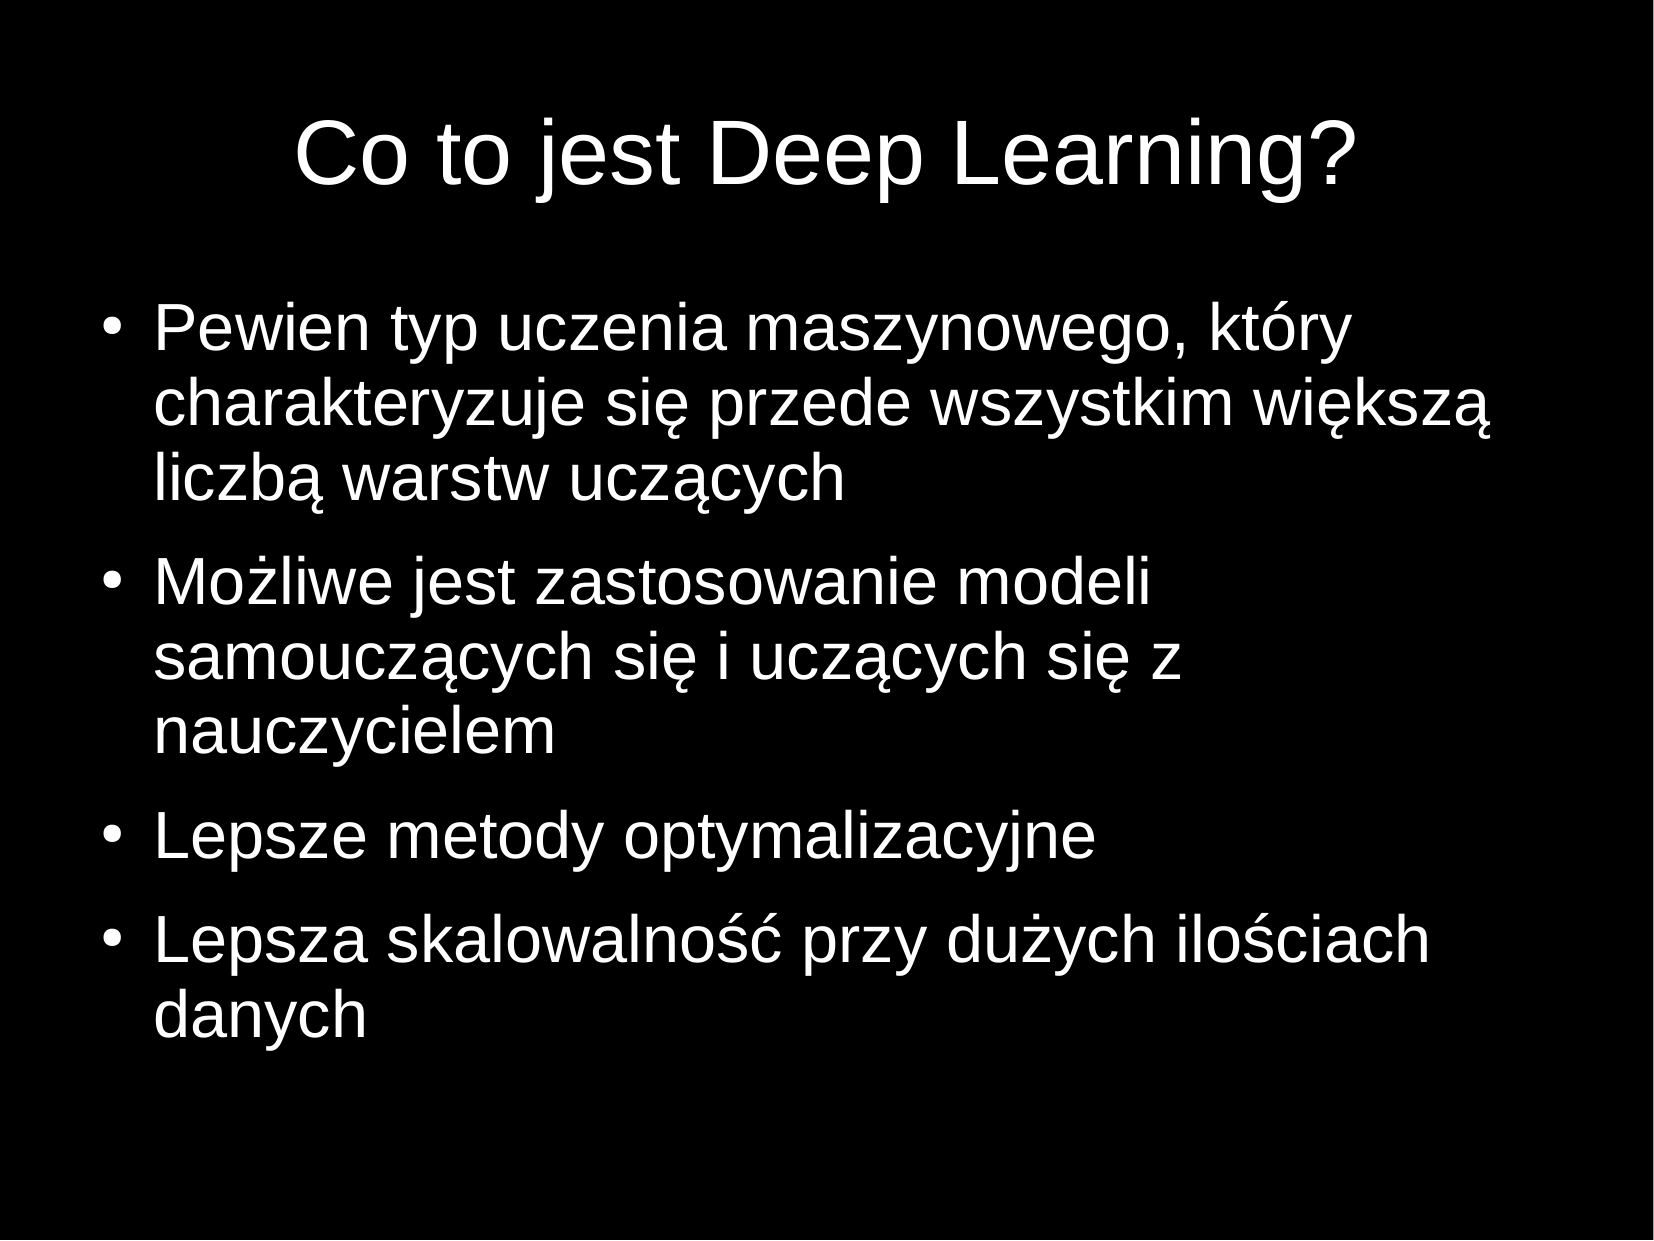

# Co to jest Deep Learning?
Pewien typ uczenia maszynowego, który charakteryzuje się przede wszystkim większą liczbą warstw uczących
Możliwe jest zastosowanie modeli samouczących się i uczących się z nauczycielem
Lepsze metody optymalizacyjne
Lepsza skalowalność przy dużych ilościach danych